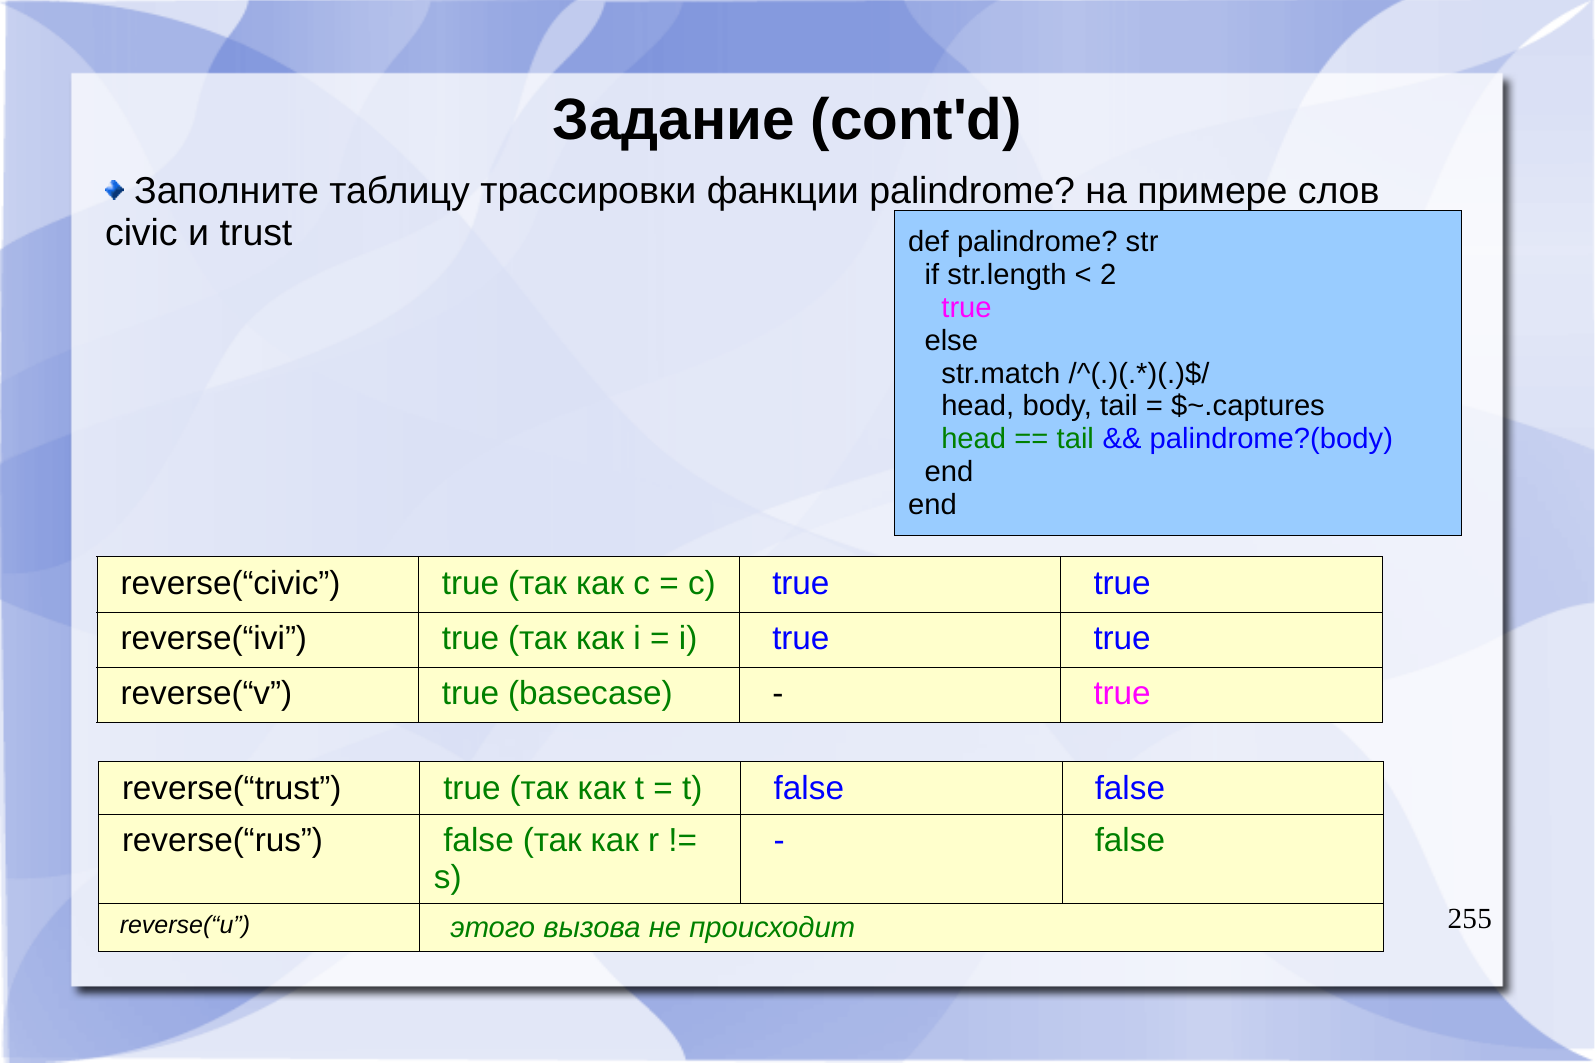

# Задание (cont'd)
 Заполните таблицу трассировки фанкции palindrome? на примере слов civic и trust
def palindrome? str
 if str.length < 2
 true
 else
 str.match /^(.)(.*)(.)$/
 head, body, tail = $~.captures
 head == tail && palindrome?(body)
 end
end
| reverse(“civic”) | true (так как c = c) | true | true |
| --- | --- | --- | --- |
| reverse(“ivi”) | true (так как i = i) | true | true |
| reverse(“v”) | true (basecase) | - | true |
| reverse(“trust”) | true (так как t = t) | false | false |
| --- | --- | --- | --- |
| reverse(“rus”) | false (так как r != s) | - | false |
| reverse(“u”) | этого вызова не происходит | | |
255